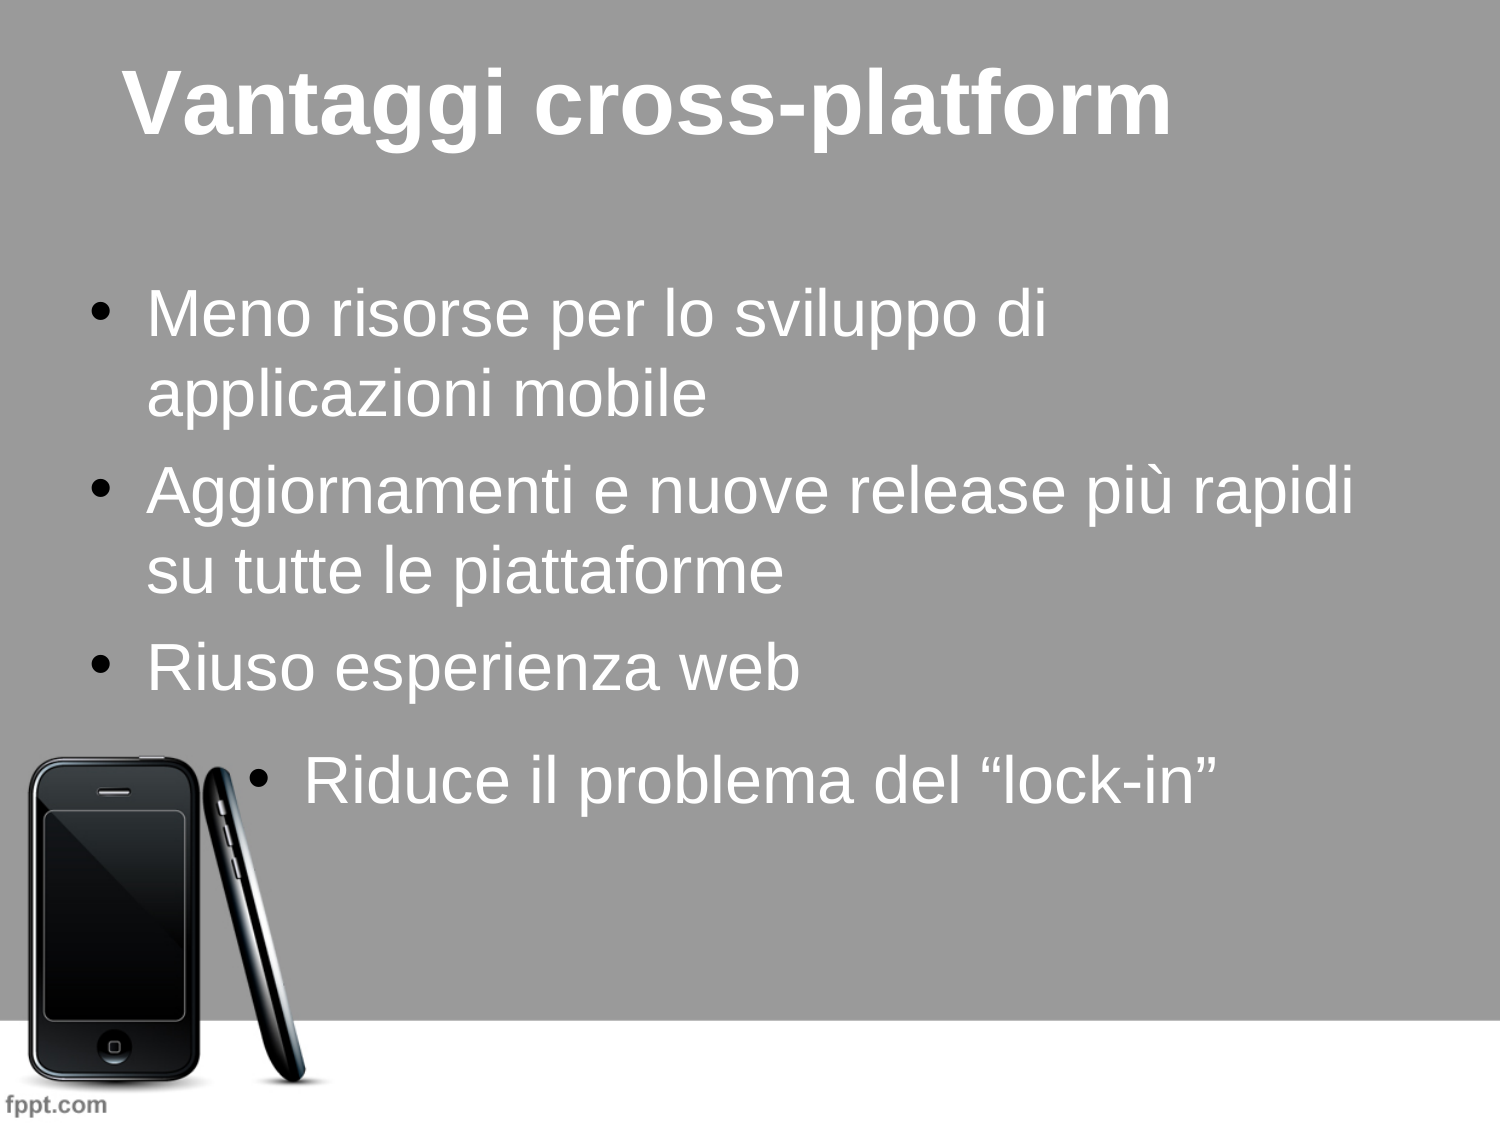

Vantaggi cross-platform
#
Meno risorse per lo sviluppo di applicazioni mobile
Aggiornamenti e nuove release più rapidi su tutte le piattaforme
Riuso esperienza web
Riduce il problema del “lock-in”